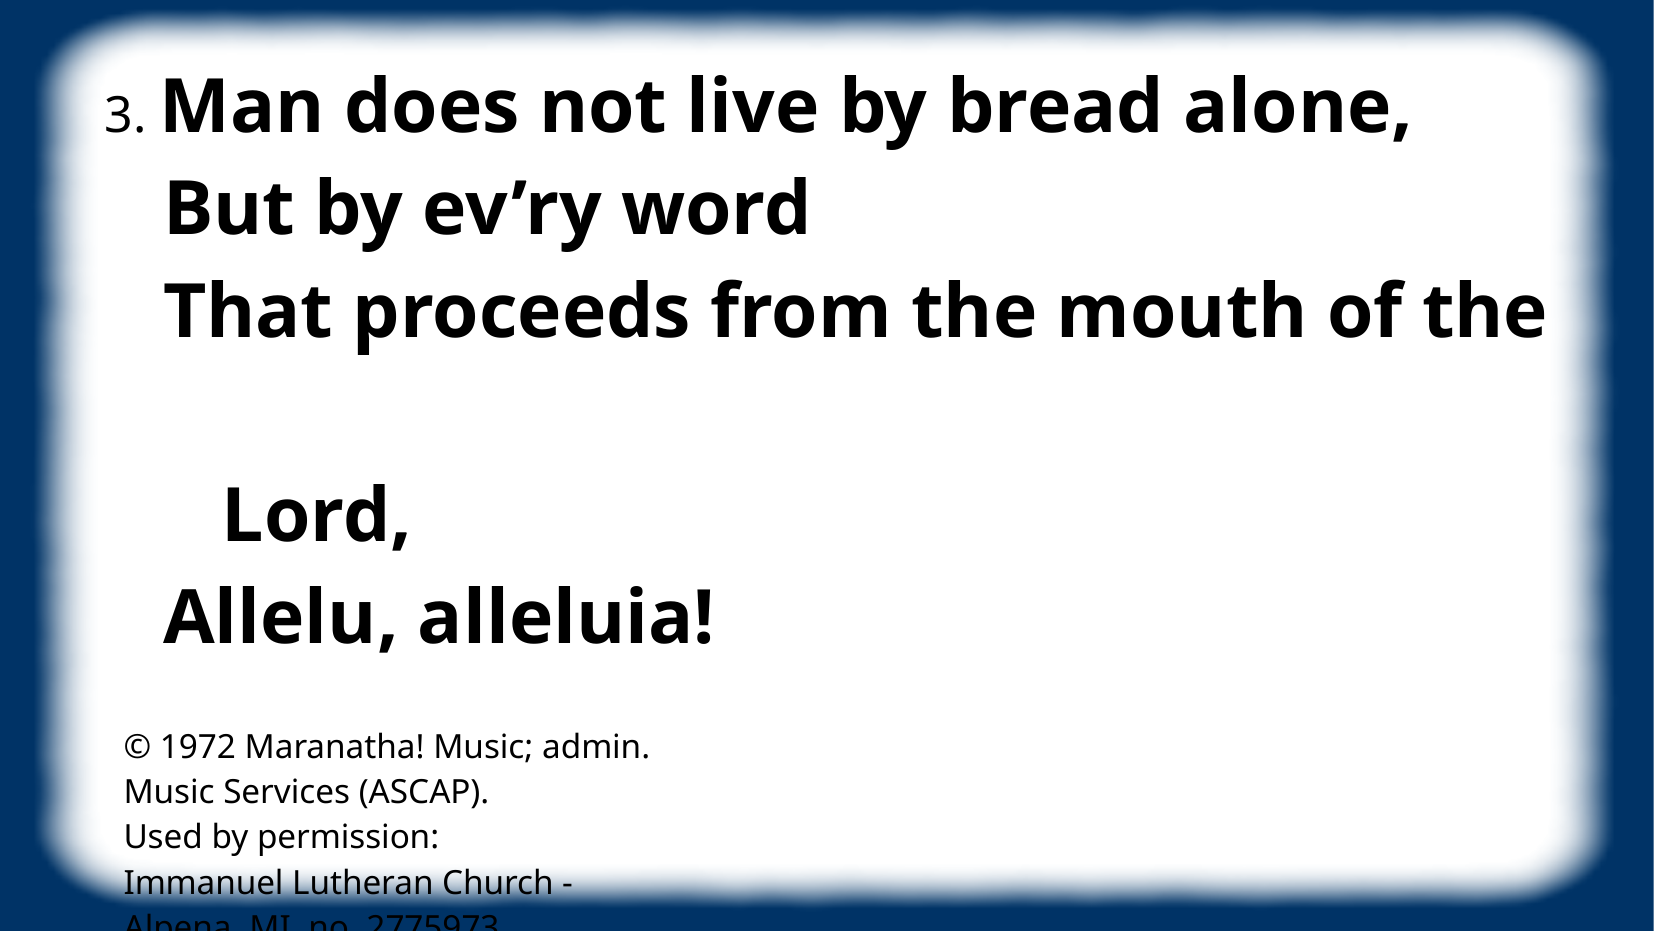

3. Man does not live by bread alone,
 But by ev’ry word
 That proceeds from the mouth of the
 Lord,
 Allelu, alleluia!
© 1972 Maranatha! Music; admin.
Music Services (ASCAP).
Used by permission:
Immanuel Lutheran Church -
Alpena, MI, no. 2775973.